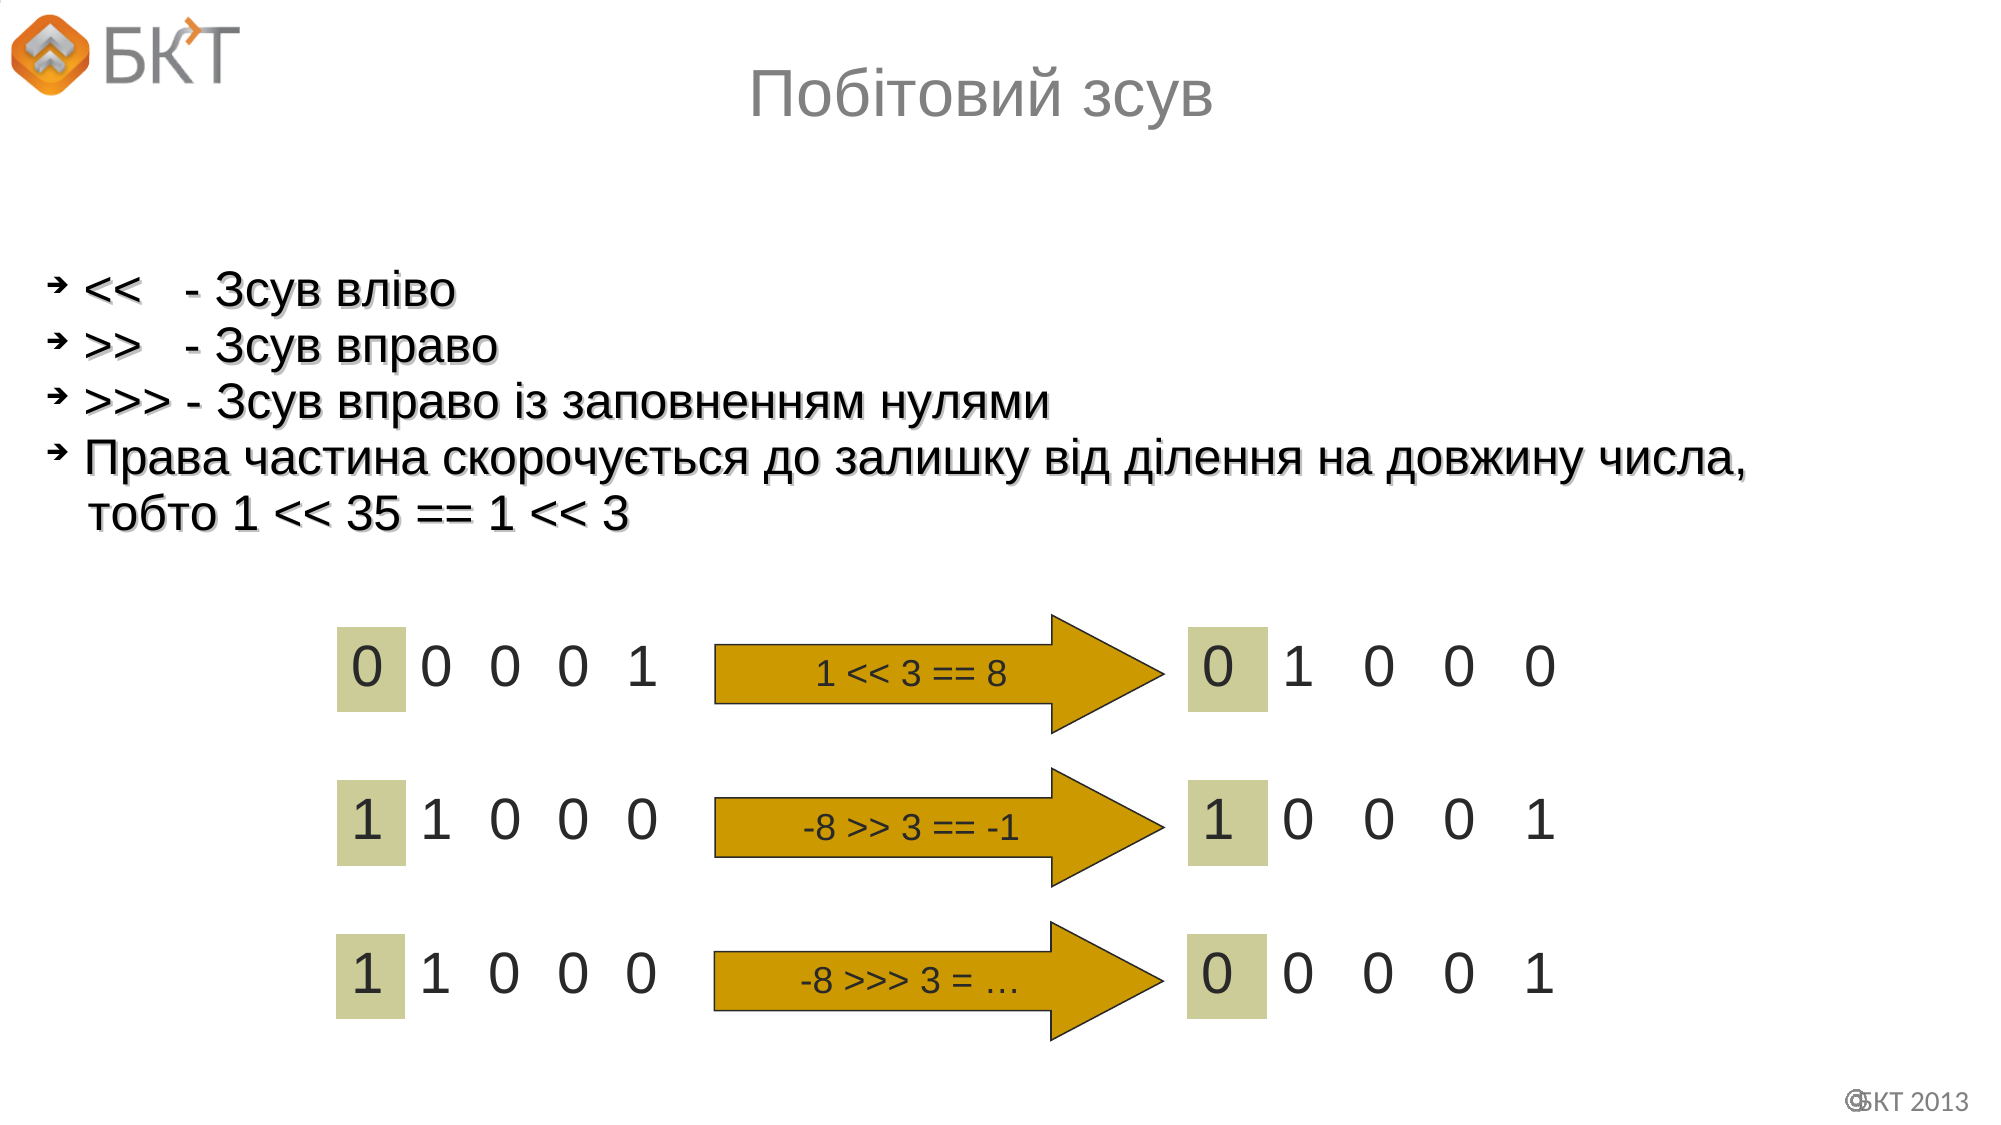

Побітовий зсув
 << - Зсув вліво
 >> - Зсув вправо
 >>> - Зсув вправо із заповненням нулями
 Права частина скорочується до залишку від ділення на довжину числа, 	 тобто 1 << 35 == 1 << 3
1 << 3 == 8
| 0 | 0 | 0 | 0 | 1 |
| --- | --- | --- | --- | --- |
| 0 | 1 | 0 | 0 | 0 |
| --- | --- | --- | --- | --- |
-8 >> 3 == -1
| 1 | 1 | 0 | 0 | 0 |
| --- | --- | --- | --- | --- |
| 1 | 0 | 0 | 0 | 1 |
| --- | --- | --- | --- | --- |
-8 >>> 3 = …
| 1 | 1 | 0 | 0 | 0 |
| --- | --- | --- | --- | --- |
| 0 | 0 | 0 | 0 | 1 |
| --- | --- | --- | --- | --- |
БКТ 2013